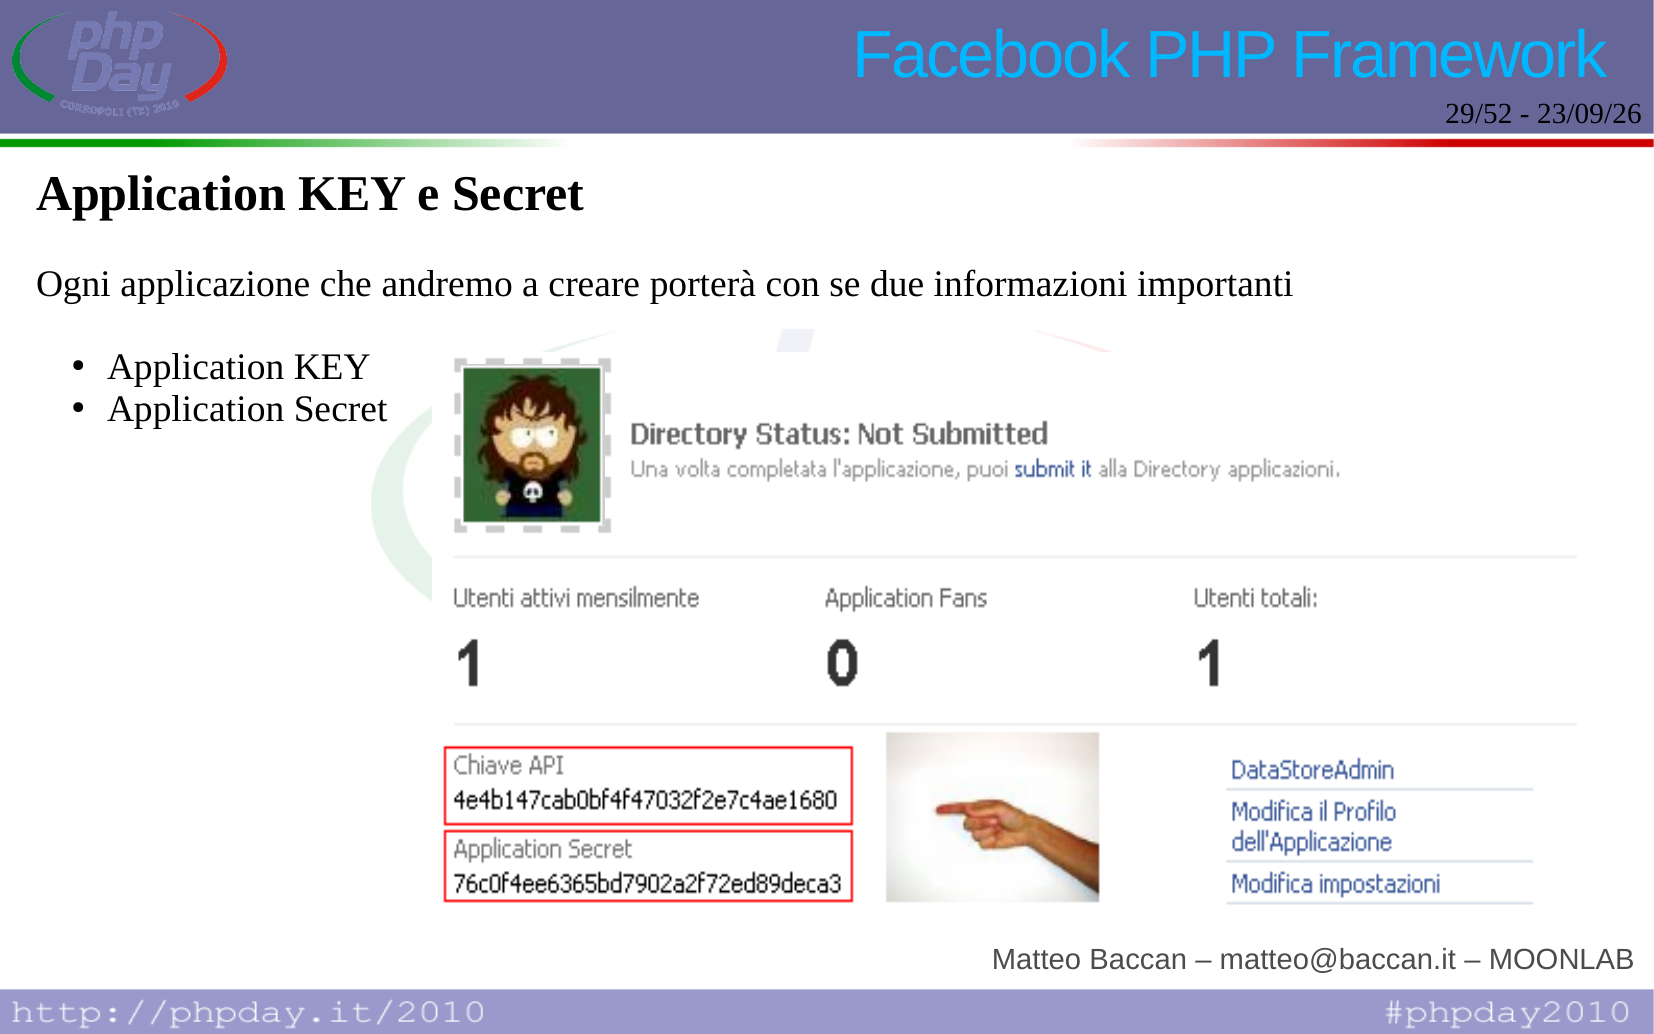

# Facebook PHP Framework
29
Application KEY e Secret
Ogni applicazione che andremo a creare porterà con se due informazioni importanti
Application KEY
Application Secret